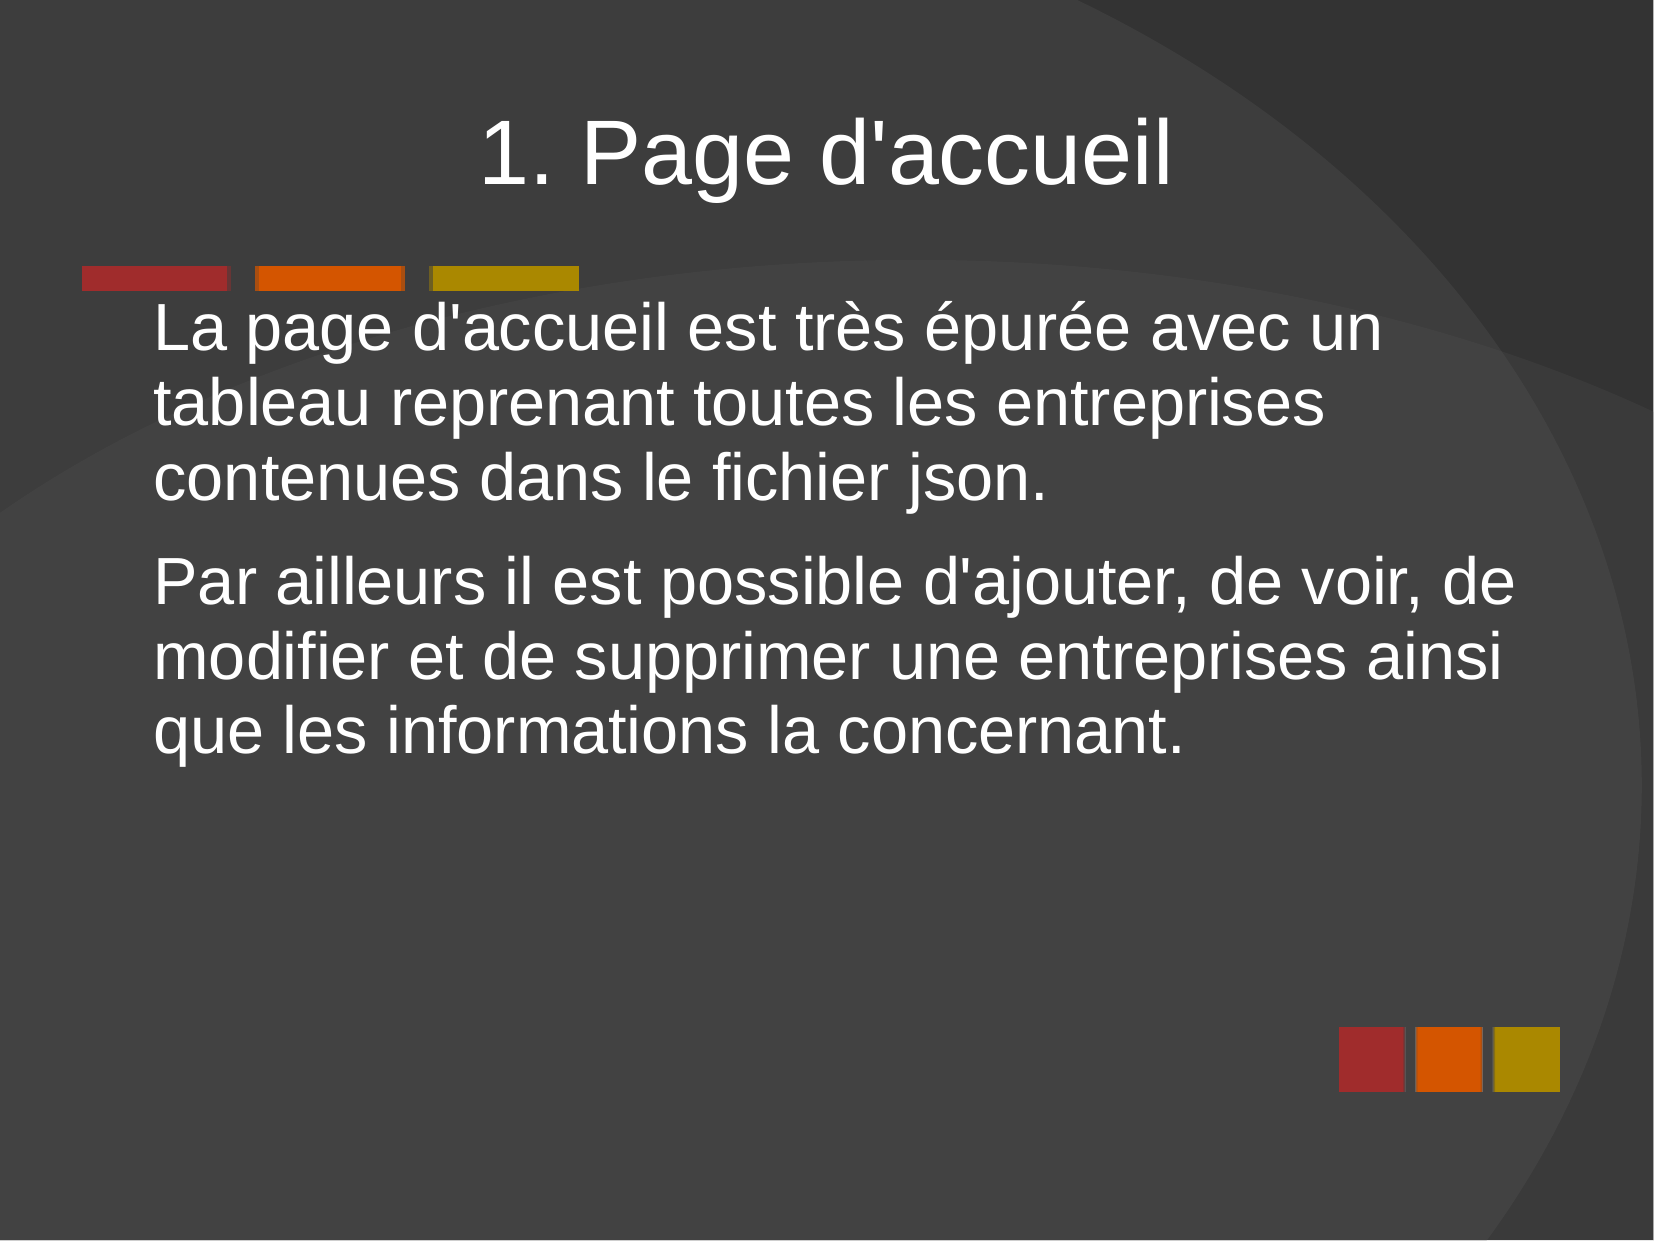

# 1. Page d'accueil
La page d'accueil est très épurée avec un tableau reprenant toutes les entreprises contenues dans le fichier json.
Par ailleurs il est possible d'ajouter, de voir, de modifier et de supprimer une entreprises ainsi que les informations la concernant.